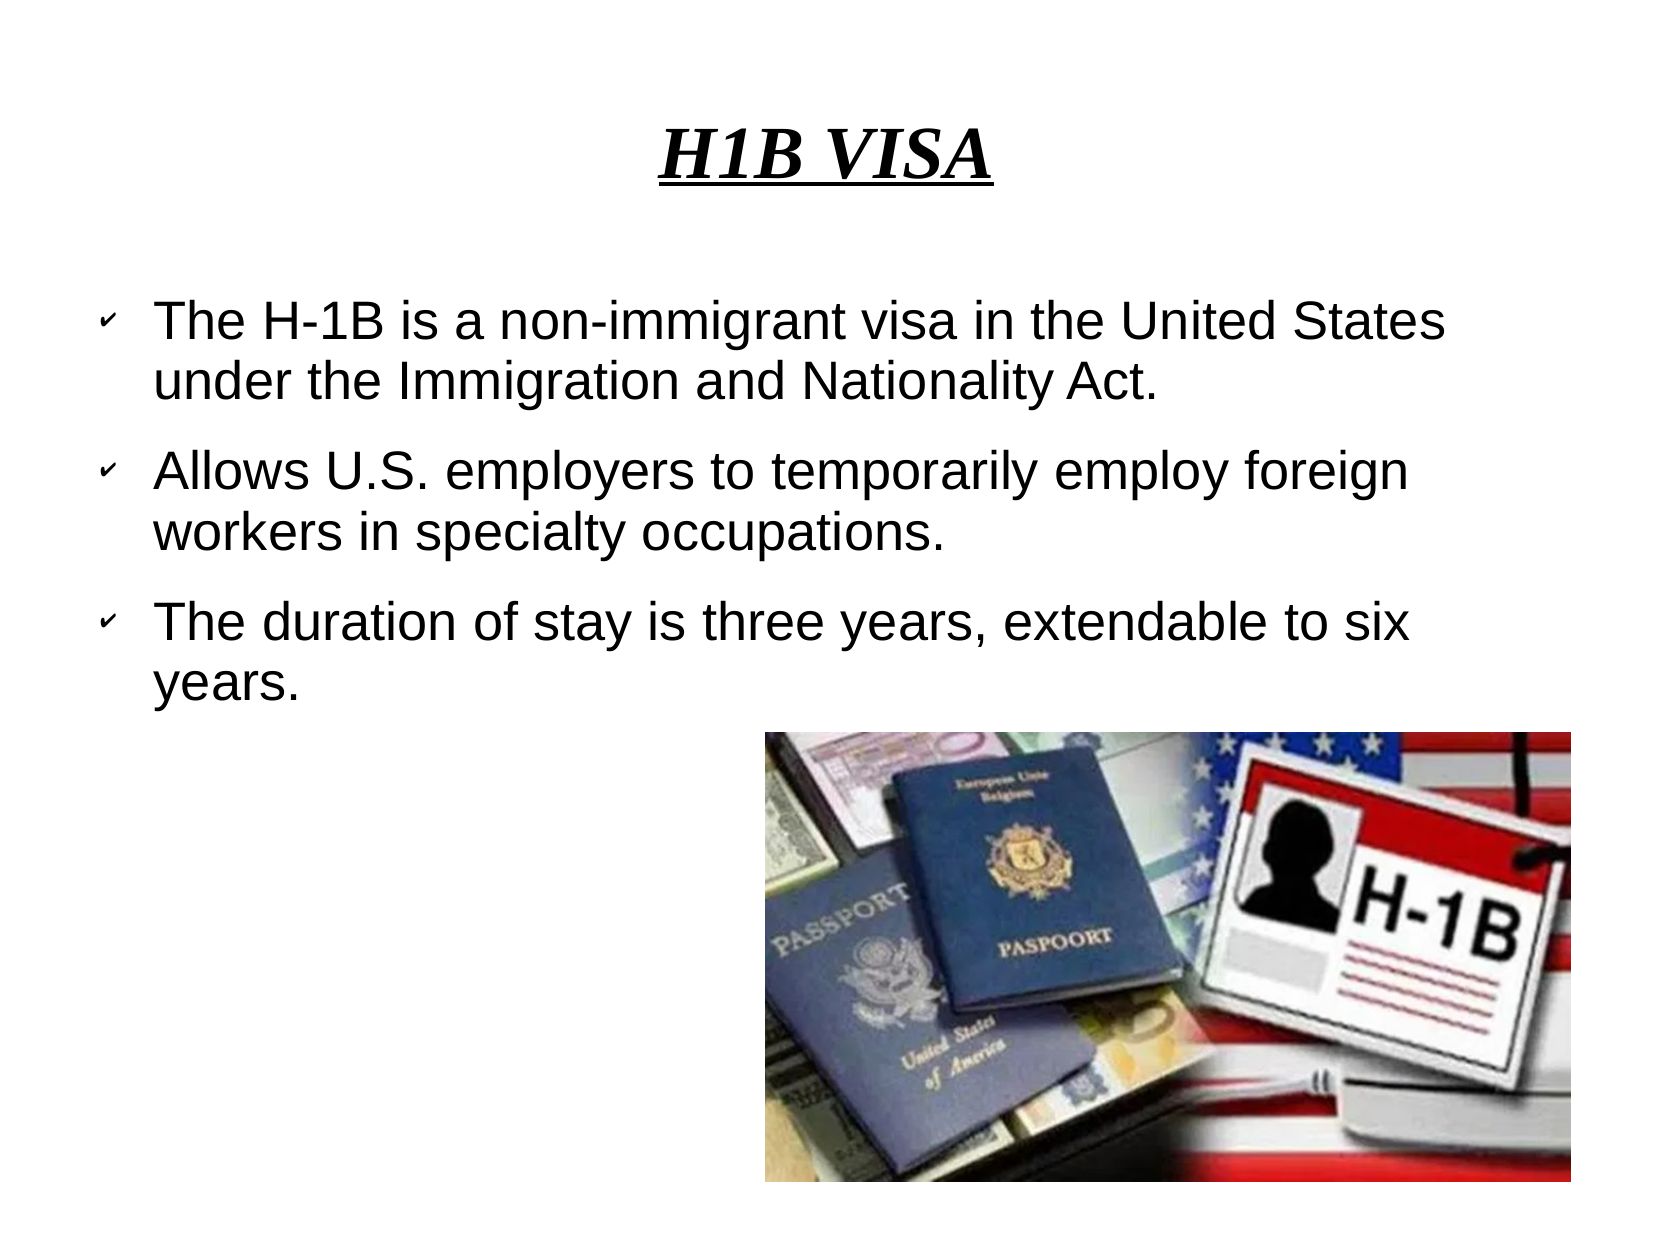

# H1B VISA
The H-1B is a non-immigrant visa in the United States under the Immigration and Nationality Act.
Allows U.S. employers to temporarily employ foreign workers in specialty occupations.
The duration of stay is three years, extendable to six years.